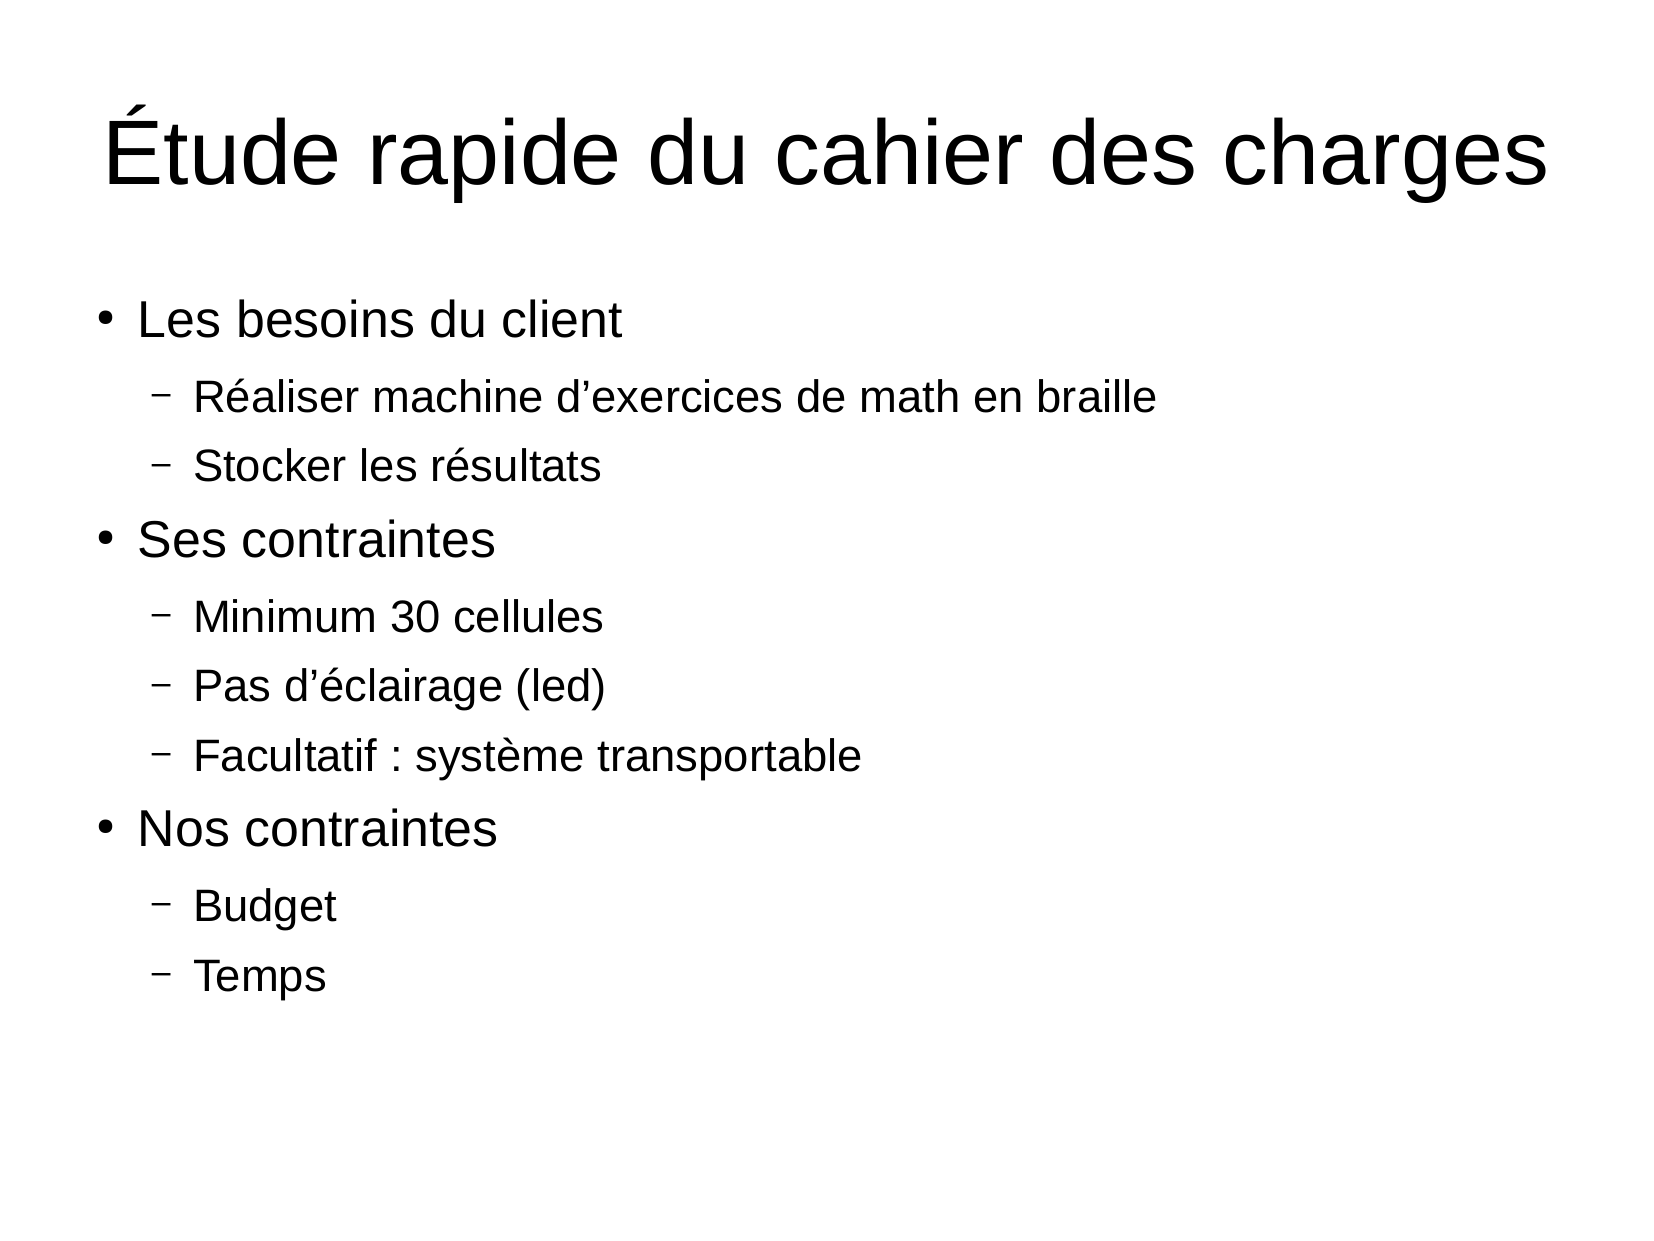

# Étude rapide du cahier des charges
Les besoins du client
Réaliser machine d’exercices de math en braille
Stocker les résultats
Ses contraintes
Minimum 30 cellules
Pas d’éclairage (led)
Facultatif : système transportable
Nos contraintes
Budget
Temps